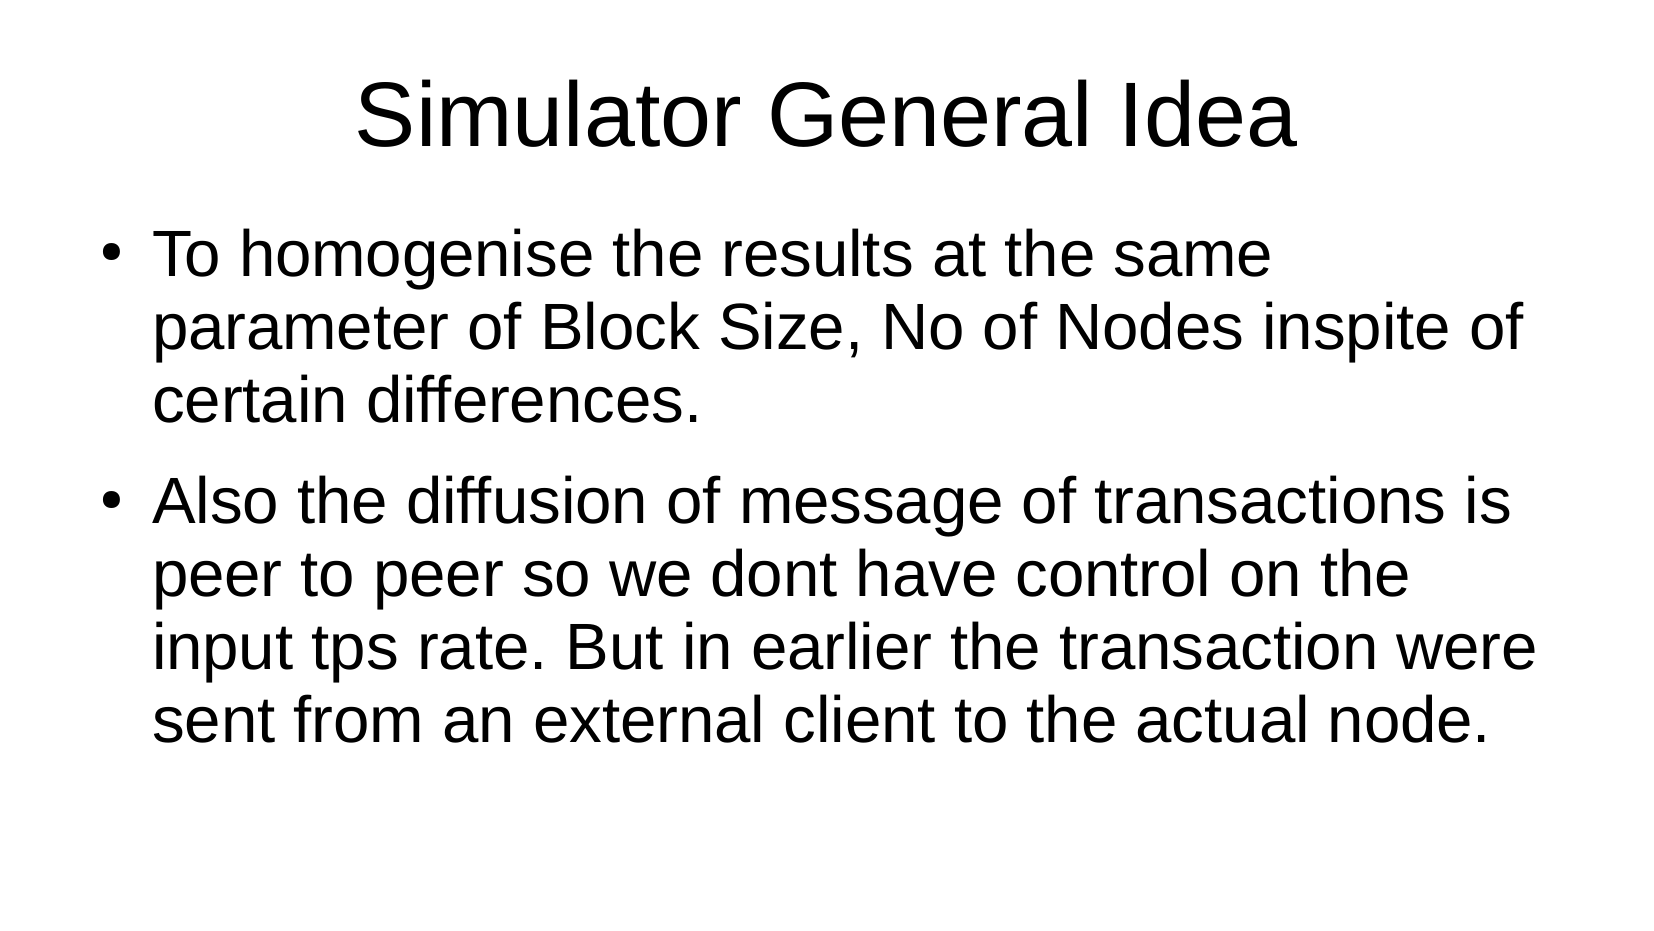

# Simulator General Idea
To homogenise the results at the same parameter of Block Size, No of Nodes inspite of certain differences.
Also the diffusion of message of transactions is peer to peer so we dont have control on the input tps rate. But in earlier the transaction were sent from an external client to the actual node.